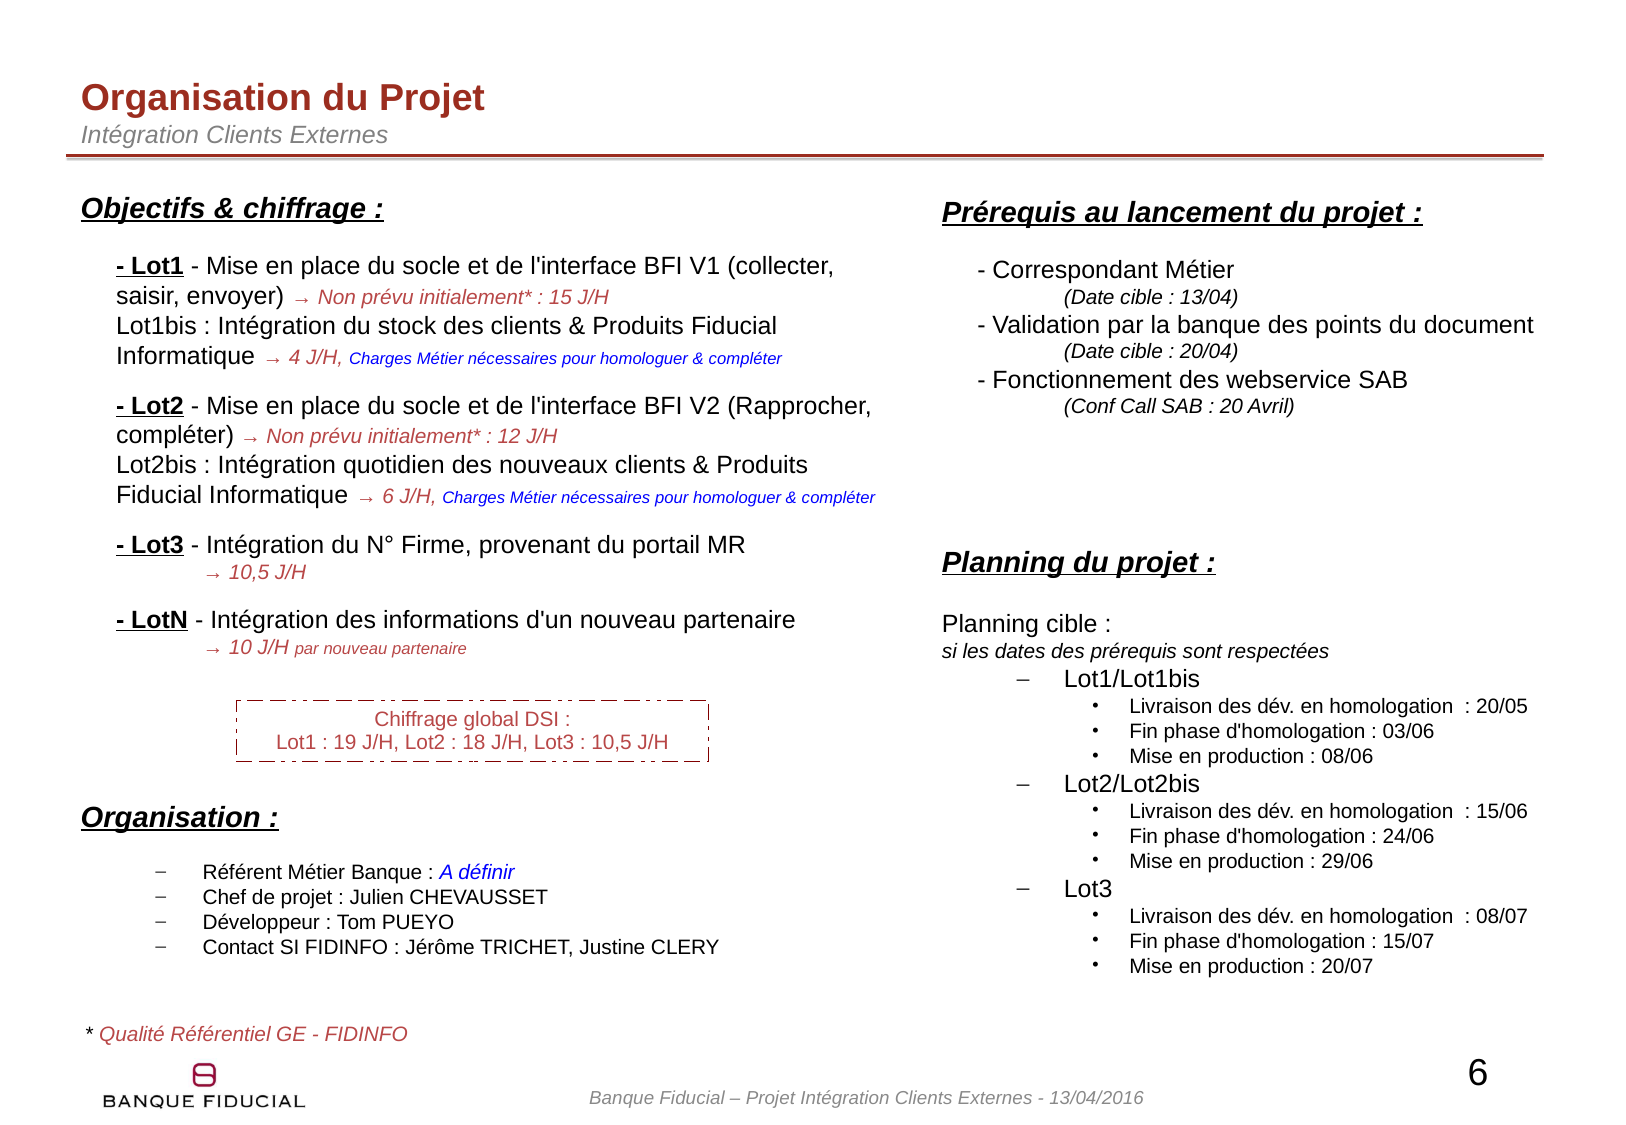

# Organisation du Projet Intégration Clients Externes
Objectifs & chiffrage :
- Lot1 - Mise en place du socle et de l'interface BFI V1 (collecter, saisir, envoyer) → Non prévu initialement* : 15 J/H
Lot1bis : Intégration du stock des clients & Produits Fiducial Informatique → 4 J/H, Charges Métier nécessaires pour homologuer & compléter
- Lot2 - Mise en place du socle et de l'interface BFI V2 (Rapprocher, compléter) → Non prévu initialement* : 12 J/H
Lot2bis : Intégration quotidien des nouveaux clients & Produits Fiducial Informatique → 6 J/H, Charges Métier nécessaires pour homologuer & compléter
- Lot3 - Intégration du N° Firme, provenant du portail MR
→ 10,5 J/H
- LotN - Intégration des informations d'un nouveau partenaire
→ 10 J/H par nouveau partenaire
Organisation :
Référent Métier Banque : A définir
Chef de projet : Julien CHEVAUSSET
Développeur : Tom PUEYO
Contact SI FIDINFO : Jérôme TRICHET, Justine CLERY
Prérequis au lancement du projet :
- Correspondant Métier
(Date cible : 13/04)
- Validation par la banque des points du document
(Date cible : 20/04)
- Fonctionnement des webservice SAB
(Conf Call SAB : 20 Avril)
Planning du projet :
Planning cible :
si les dates des prérequis sont respectées
Lot1/Lot1bis
Livraison des dév. en homologation  : 20/05
Fin phase d'homologation : 03/06
Mise en production : 08/06
Lot2/Lot2bis
Livraison des dév. en homologation  : 15/06
Fin phase d'homologation : 24/06
Mise en production : 29/06
Lot3
Livraison des dév. en homologation  : 08/07
Fin phase d'homologation : 15/07
Mise en production : 20/07
Chiffrage global DSI :
Lot1 : 19 J/H, Lot2 : 18 J/H, Lot3 : 10,5 J/H
* Qualité Référentiel GE - FIDINFO